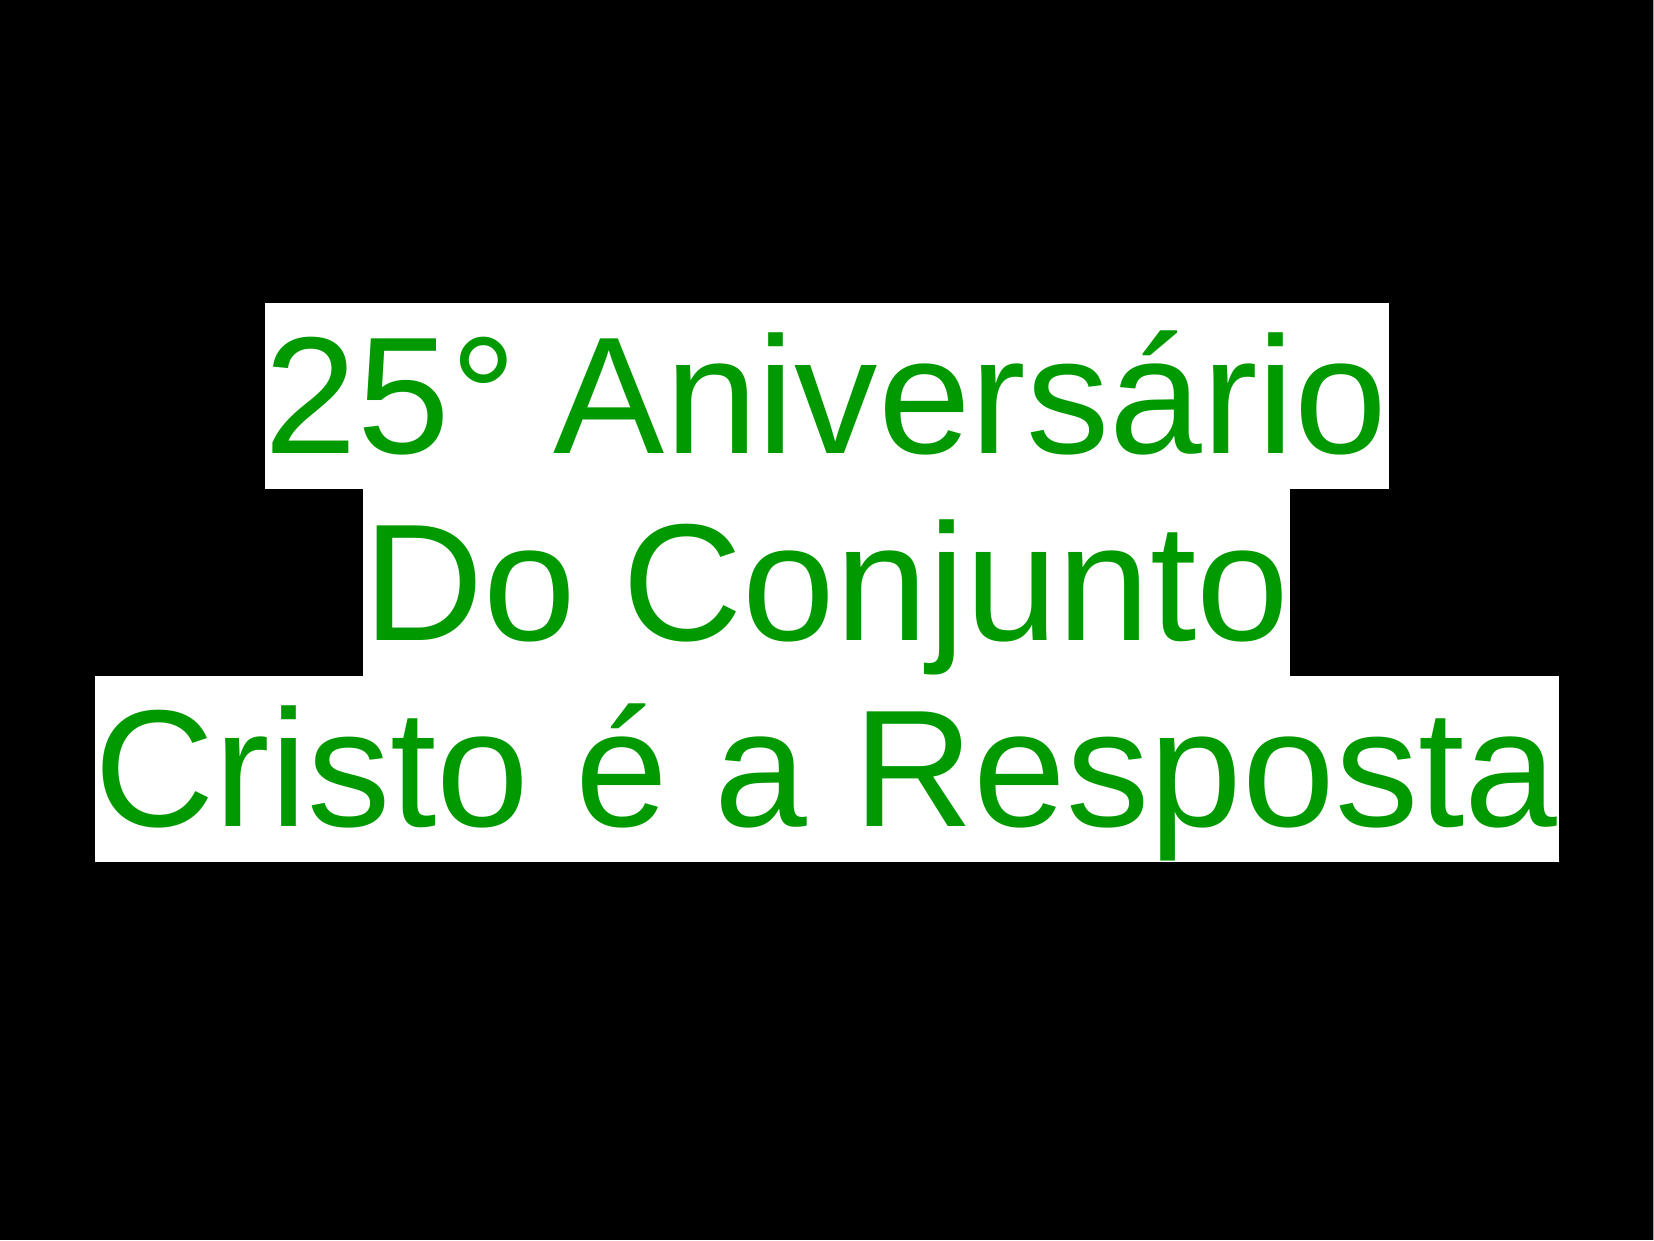

# 25° Aniversário
Do Conjunto
Cristo é a Resposta